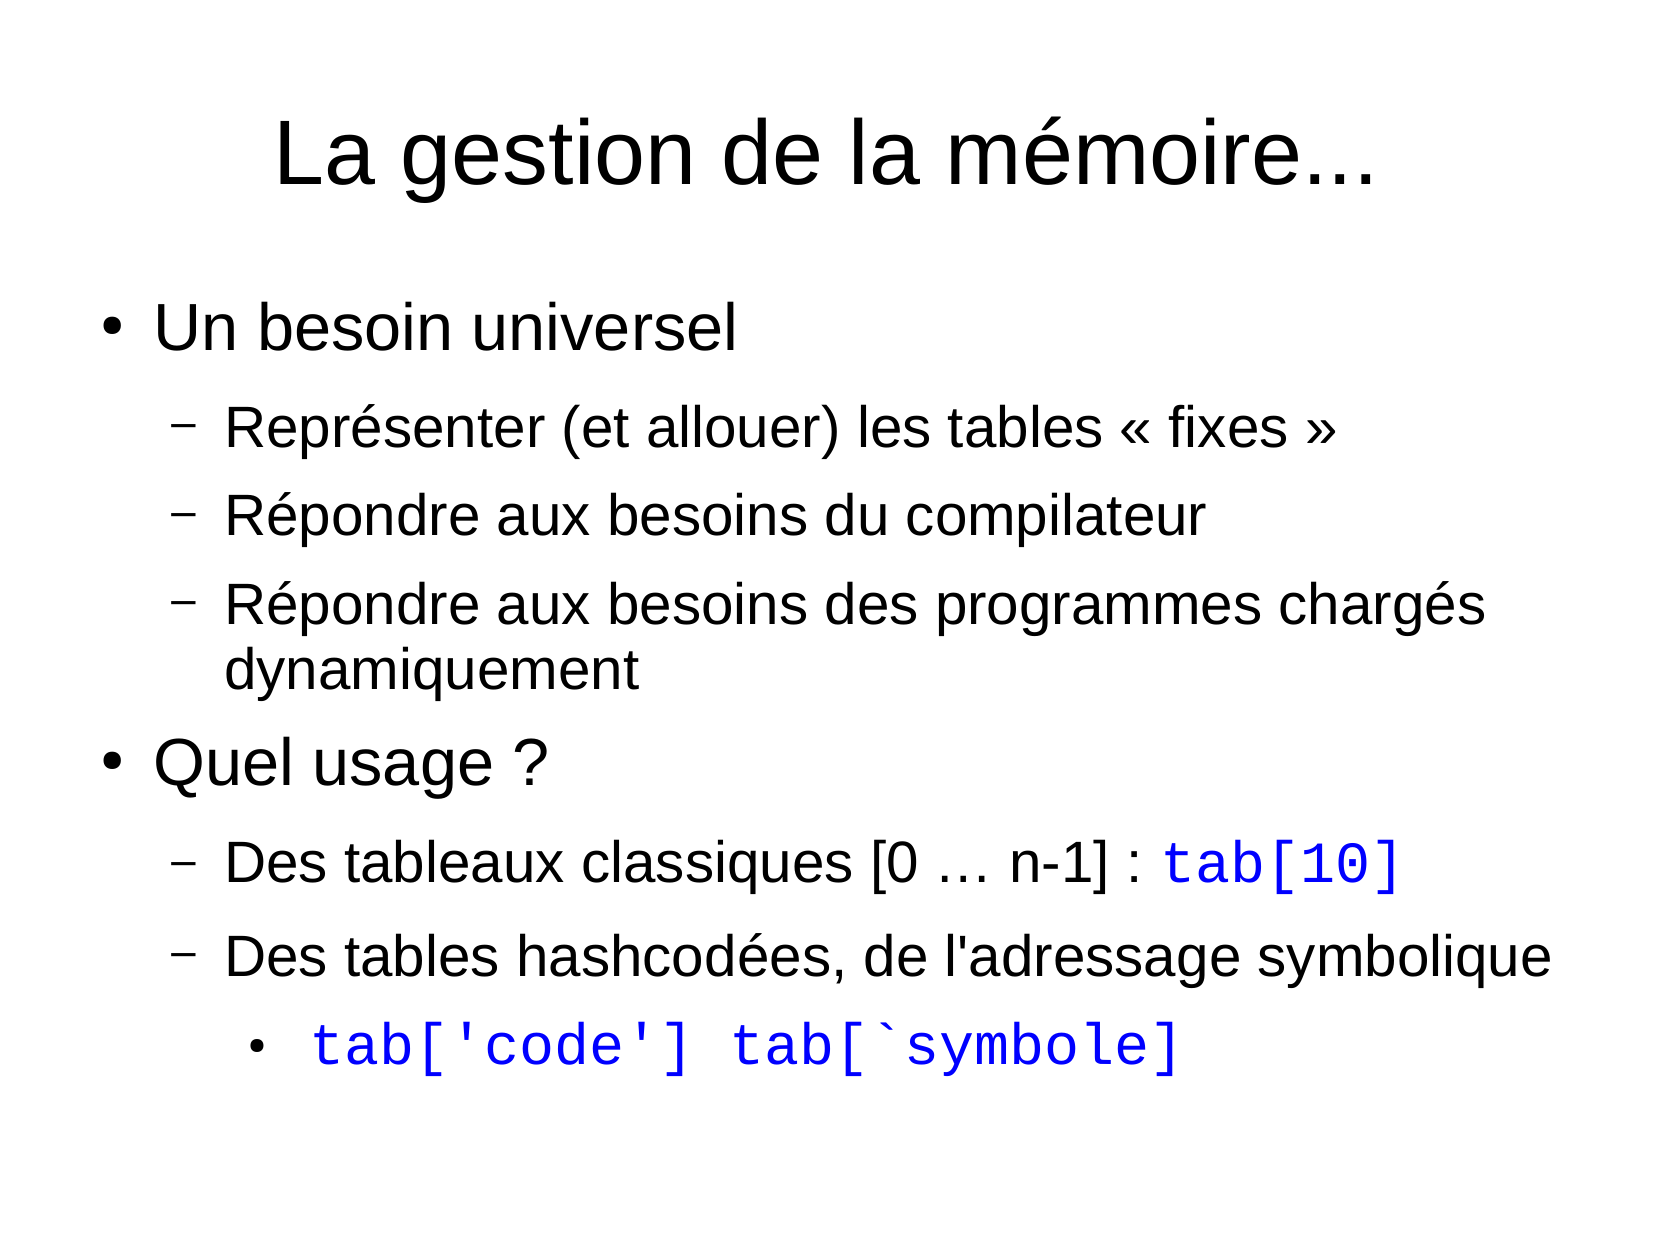

# La gestion de la mémoire...
Un besoin universel
Représenter (et allouer) les tables « fixes »
Répondre aux besoins du compilateur
Répondre aux besoins des programmes chargés dynamiquement
Quel usage ?
Des tableaux classiques [0 … n-1] : tab[10]
Des tables hashcodées, de l'adressage symbolique
 tab['code'] tab[`symbole]